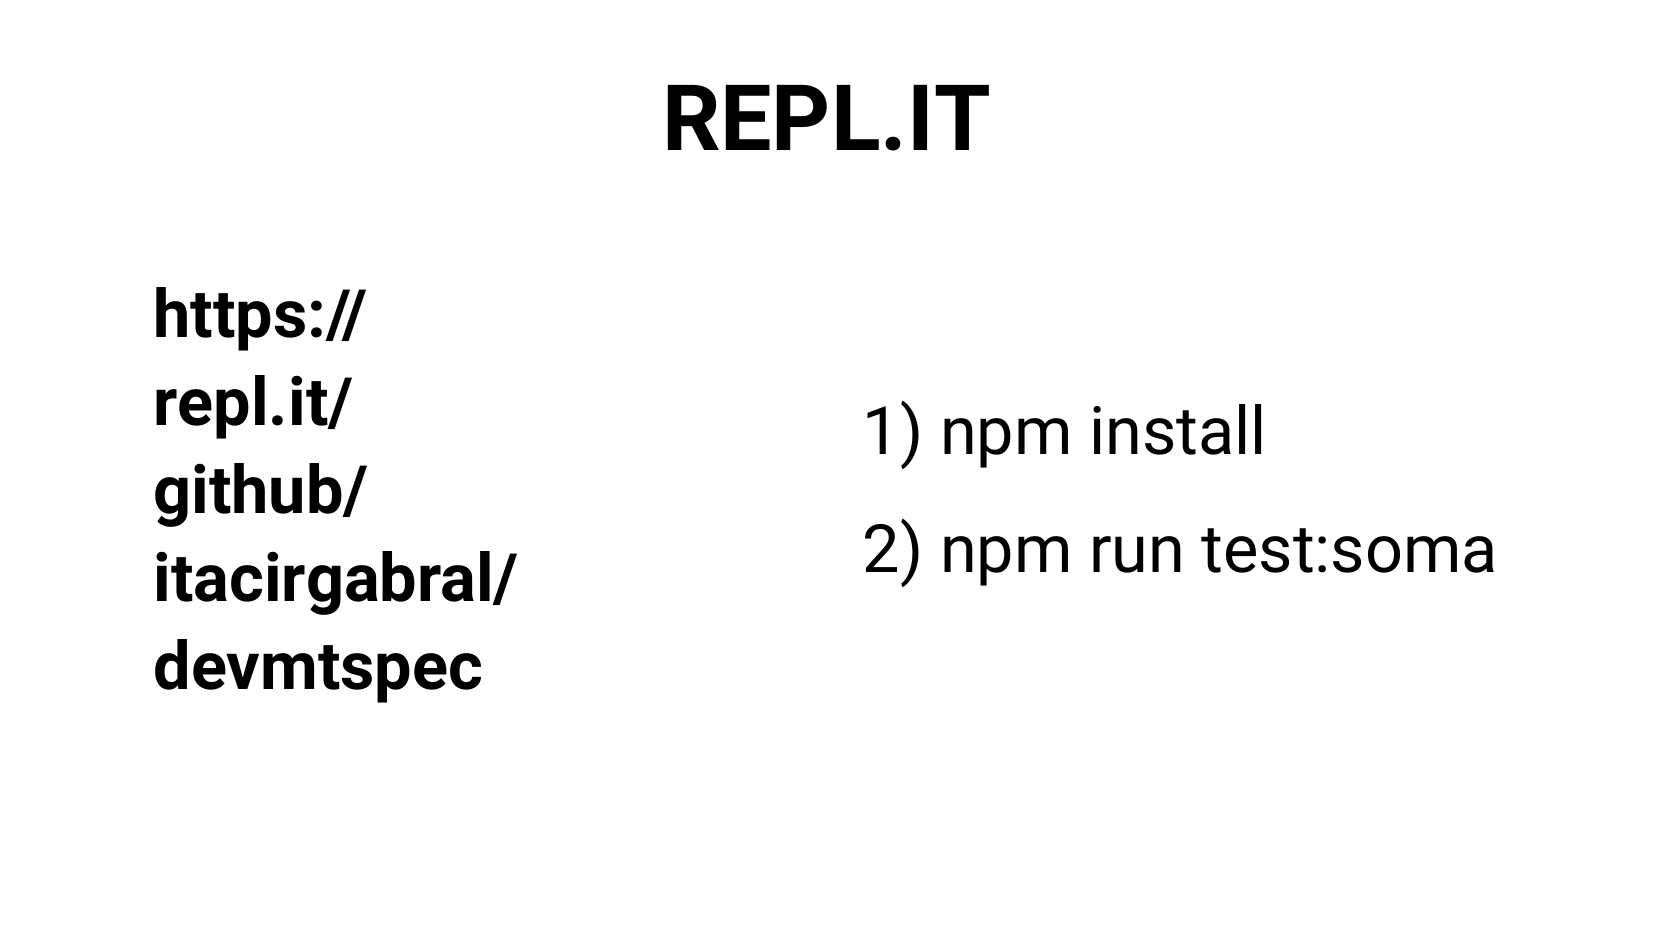

# REPL.IT
https://
repl.it/
github/
itacirgabral/
devmtspec
 npm install
 npm run test:soma